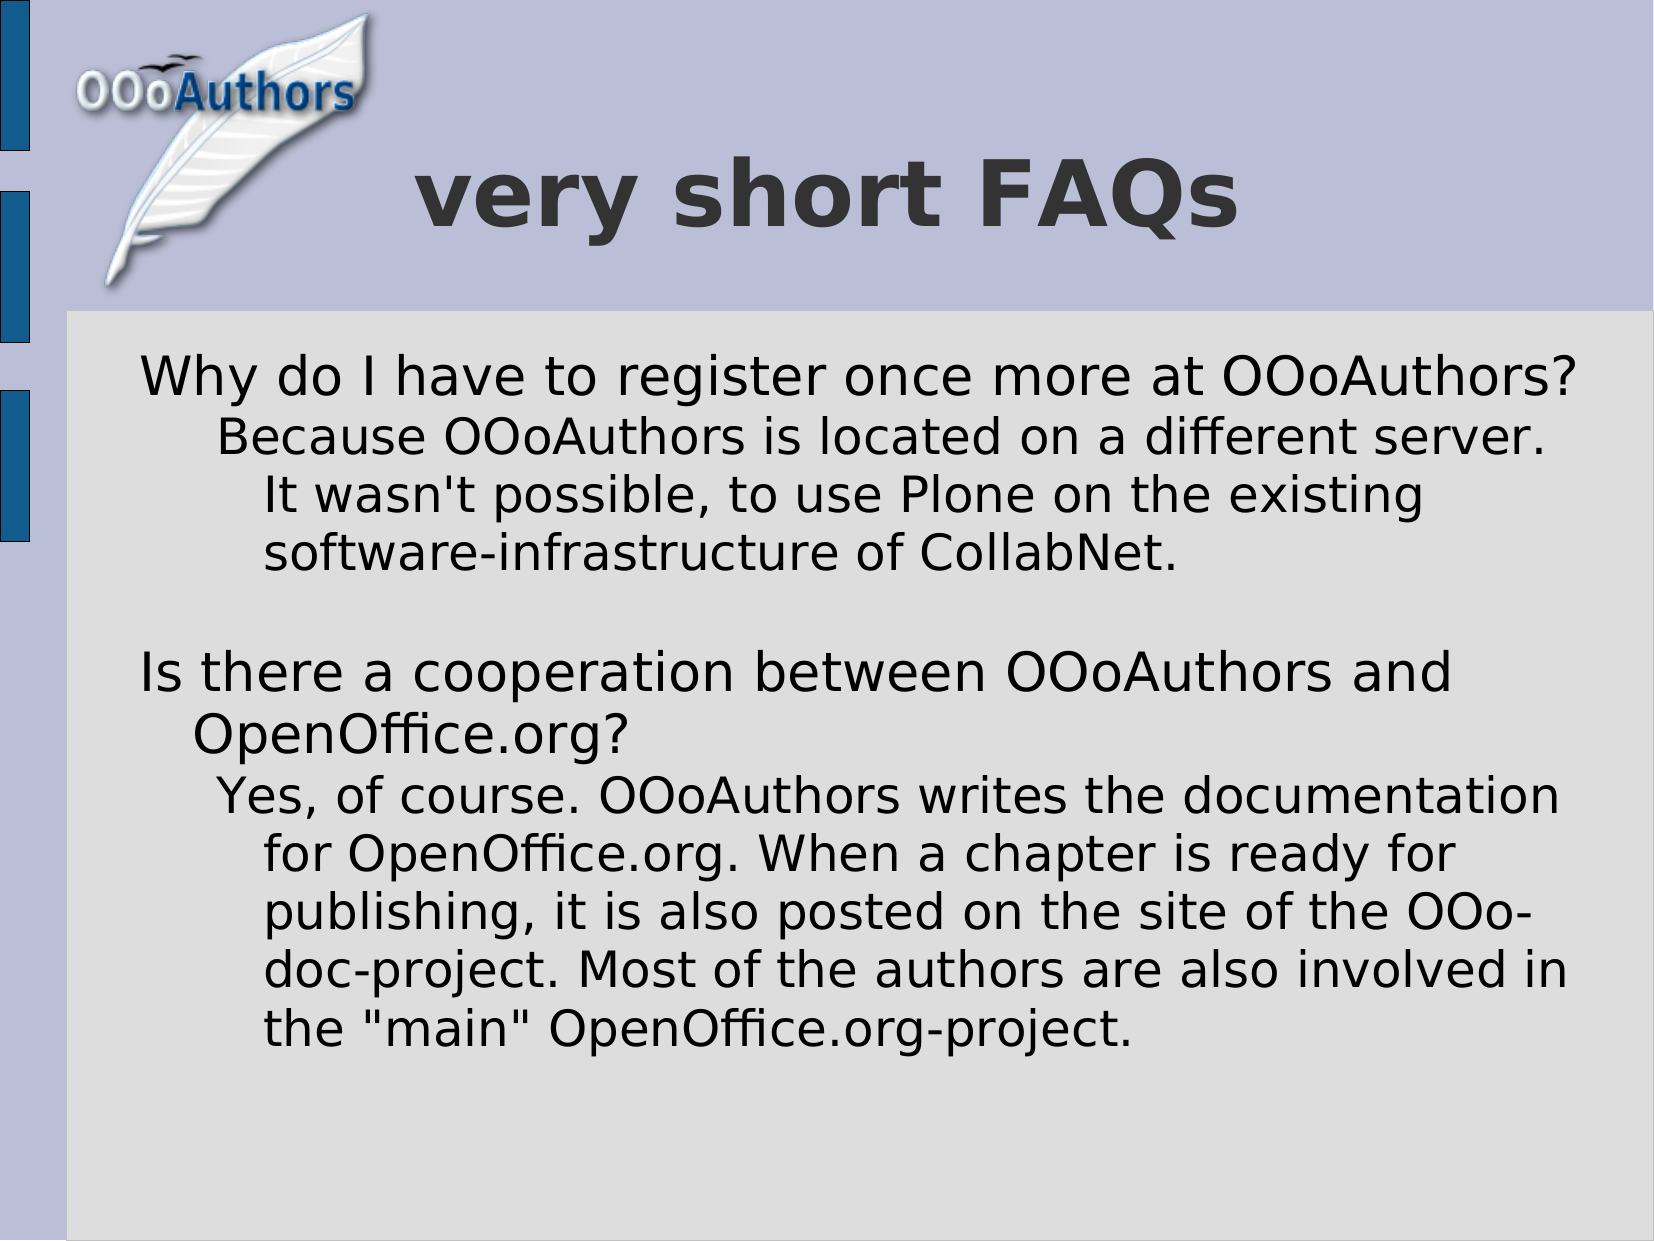

# very short FAQs
Why do I have to register once more at OOoAuthors?
Because OOoAuthors is located on a different server. It wasn't possible, to use Plone on the existing software-infrastructure of CollabNet.
Is there a cooperation between OOoAuthors and OpenOffice.org?
Yes, of course. OOoAuthors writes the documentation for OpenOffice.org. When a chapter is ready for publishing, it is also posted on the site of the OOo-doc-project. Most of the authors are also involved in the "main" OpenOffice.org-project.